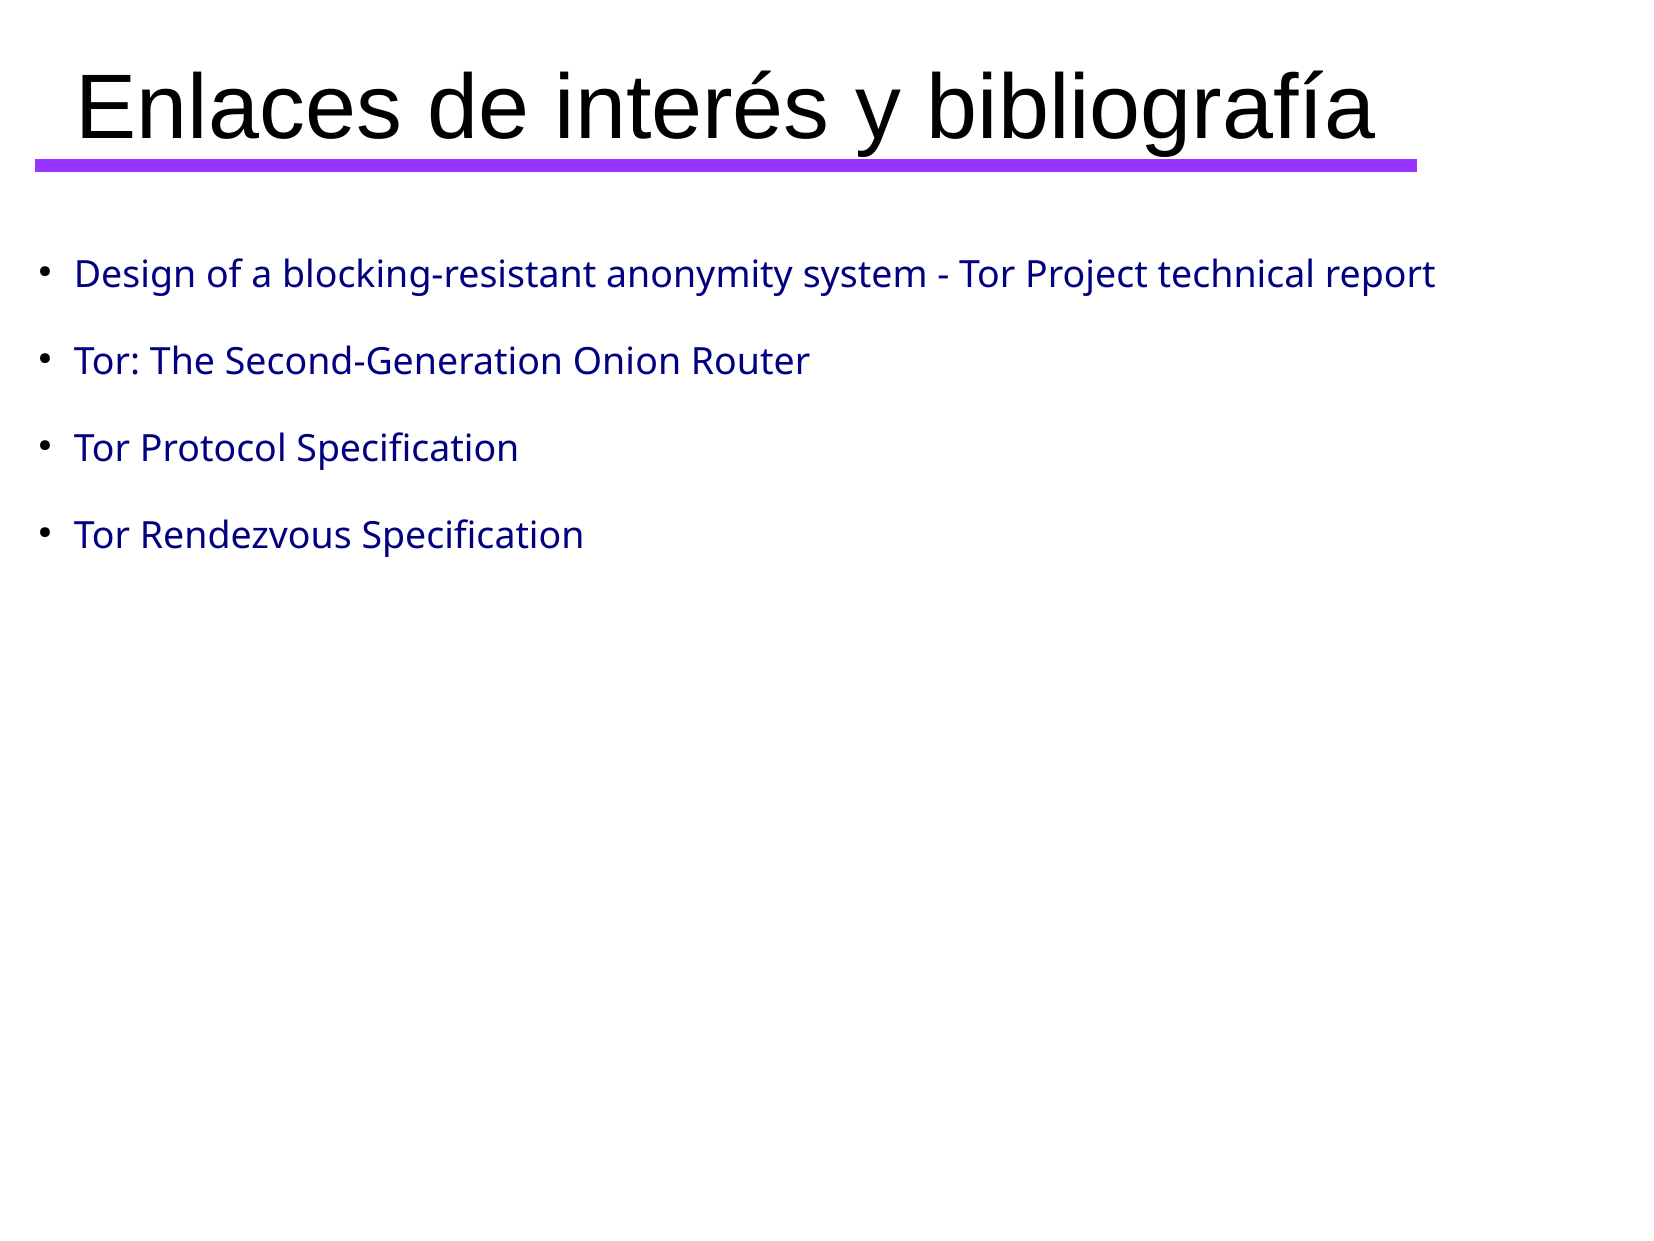

# Enlaces de interés y bibliografía
Design of a blocking-resistant anonymity system - Tor Project technical report
Tor: The Second-Generation Onion Router
Tor Protocol Specification
Tor Rendezvous Specification